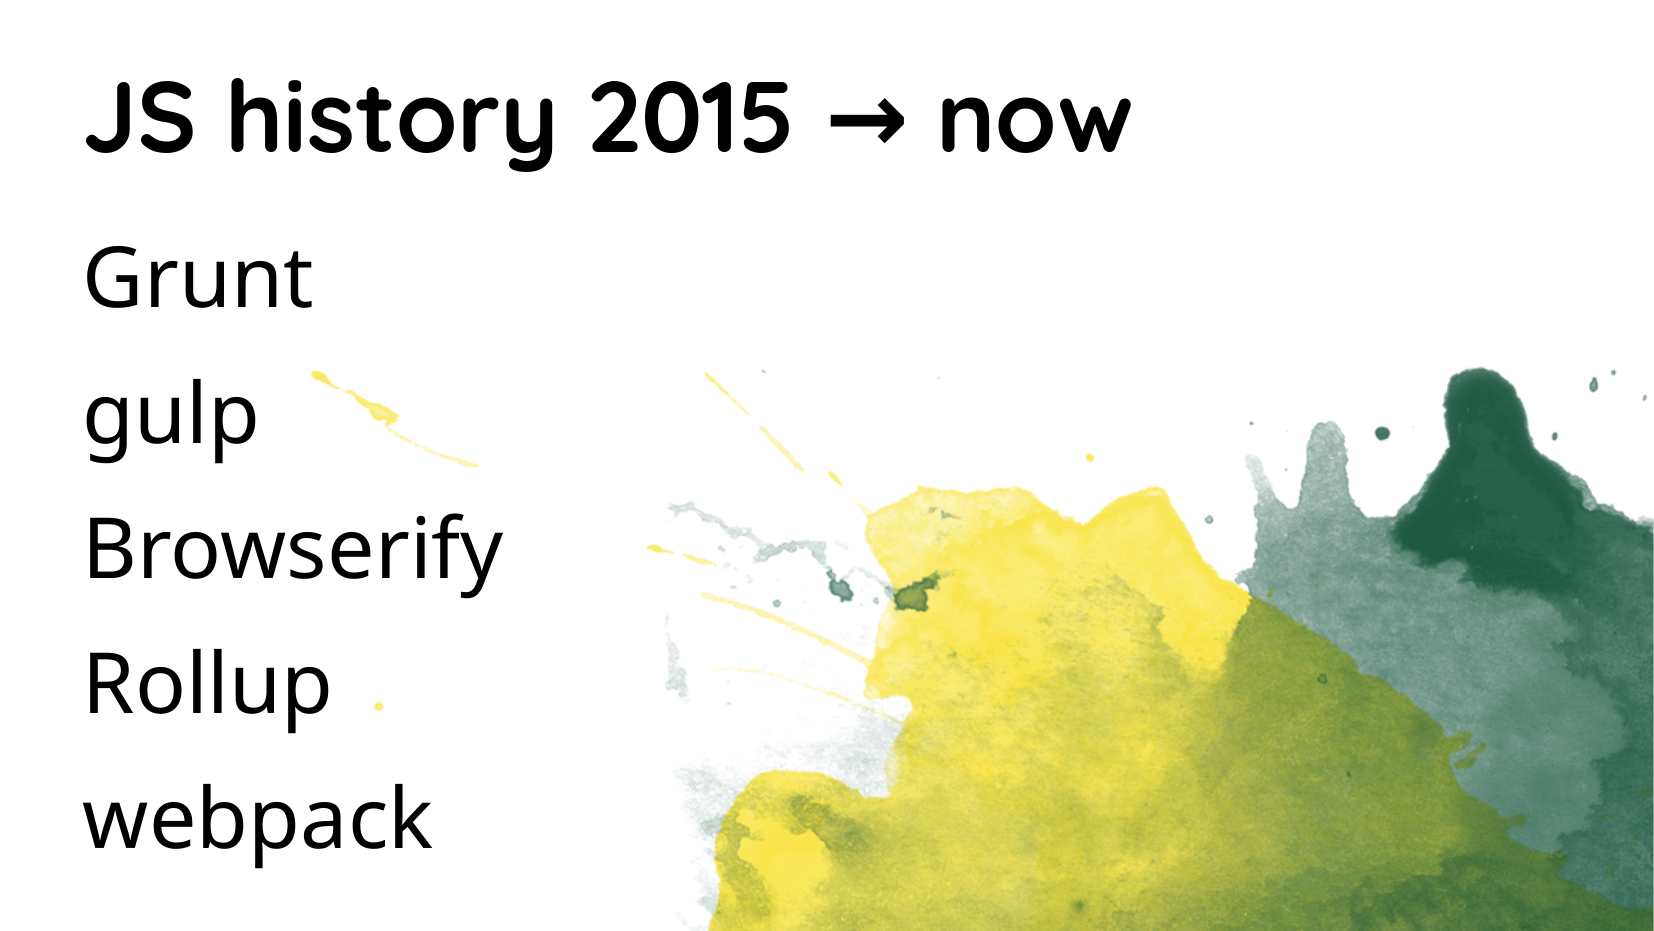

# JS history 2015 → now
Grunt
gulp
Browserify
Rollup
webpack